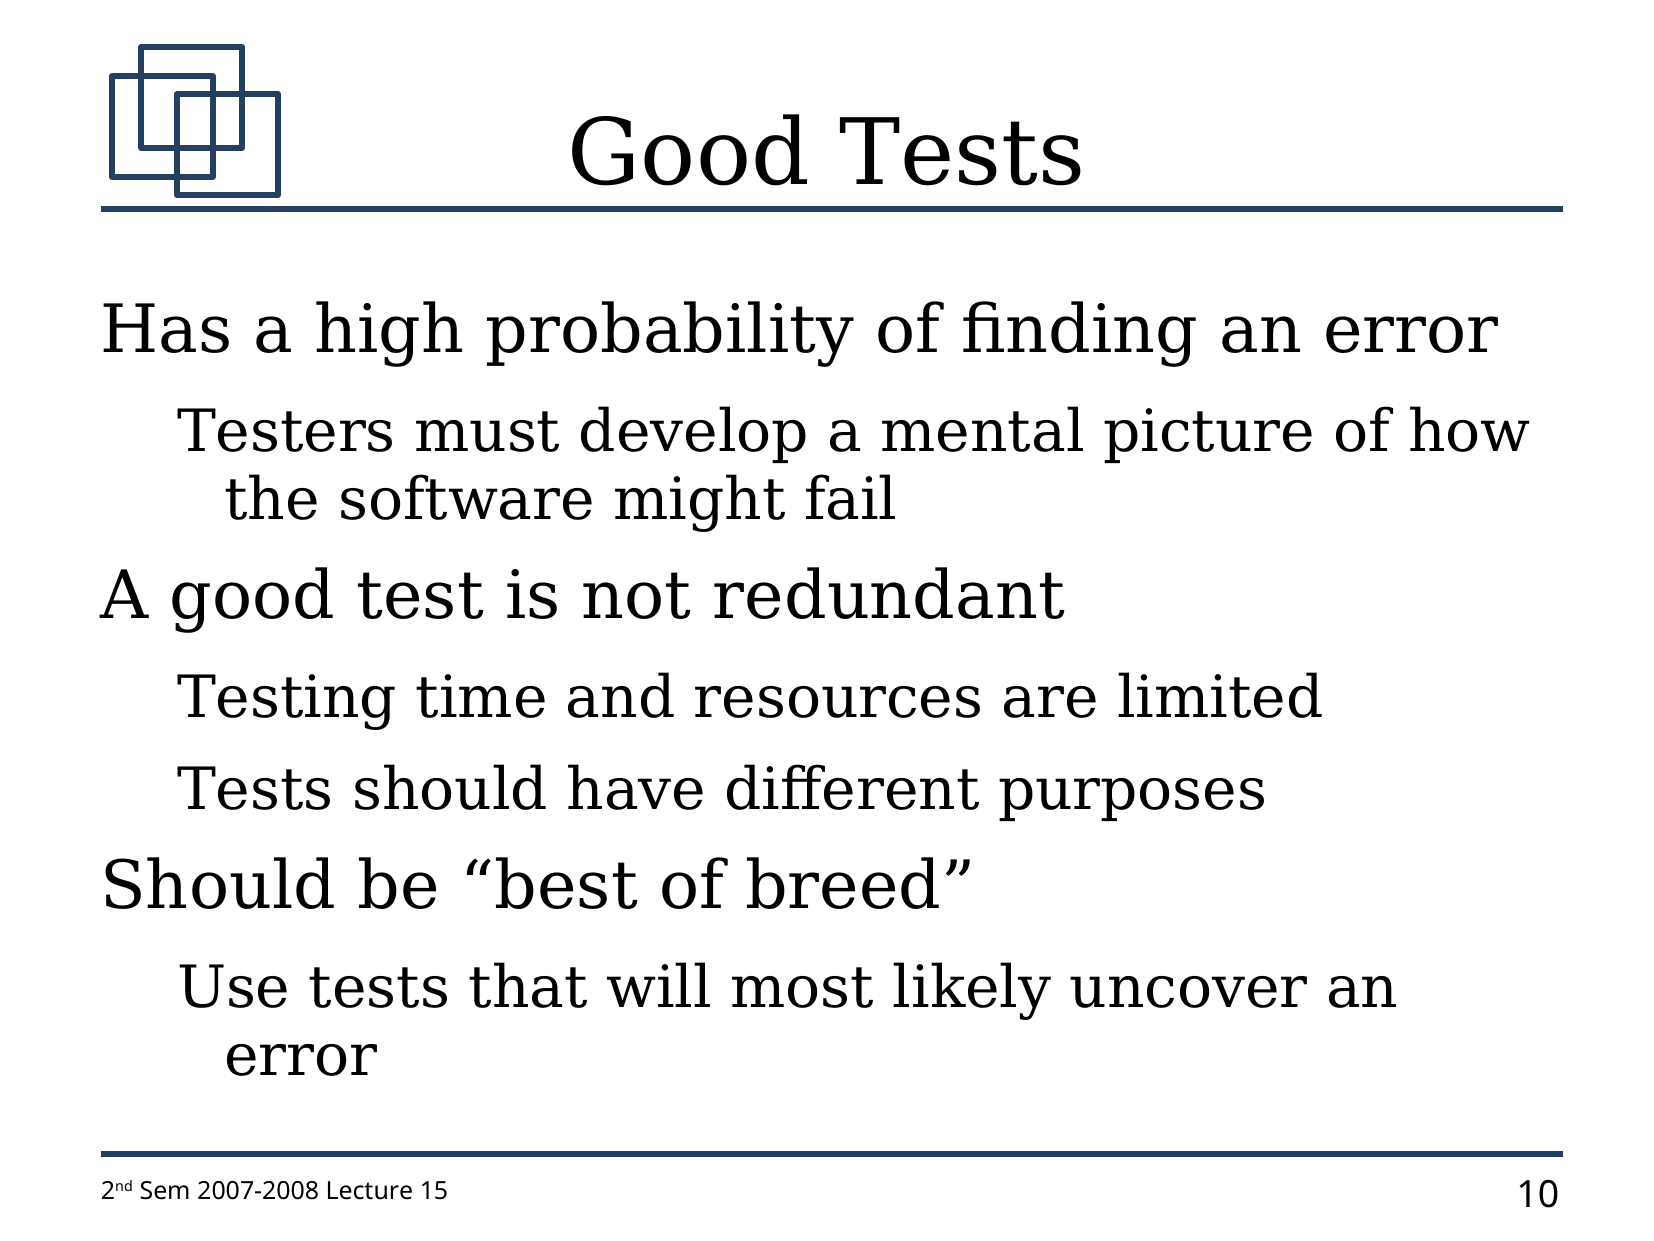

# Good Tests
Has a high probability of finding an error
Testers must develop a mental picture of how the software might fail
A good test is not redundant
Testing time and resources are limited
Tests should have different purposes
Should be “best of breed”
Use tests that will most likely uncover an error